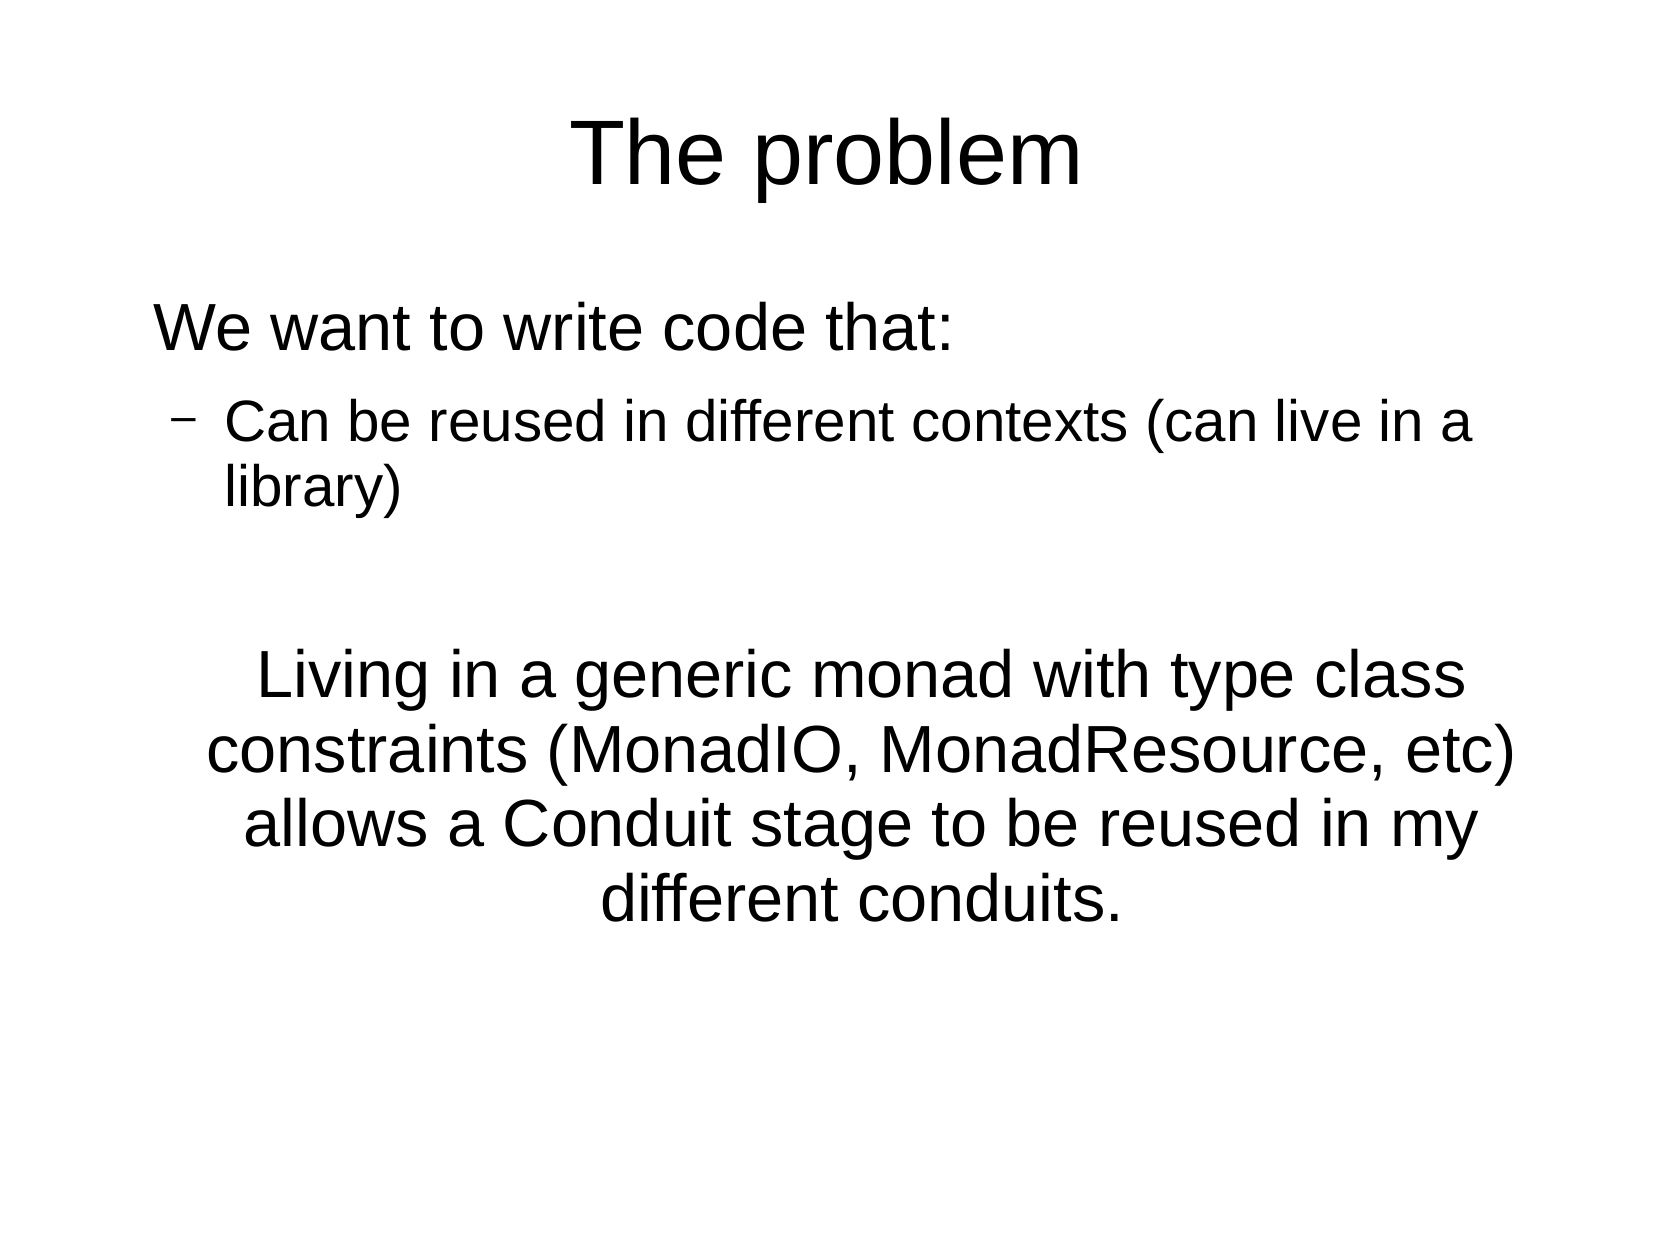

# The problem
We want to write code that:
Can be reused in different contexts (can live in a library)
Living in a generic monad with type class constraints (MonadIO, MonadResource, etc) allows a Conduit stage to be reused in my different conduits.